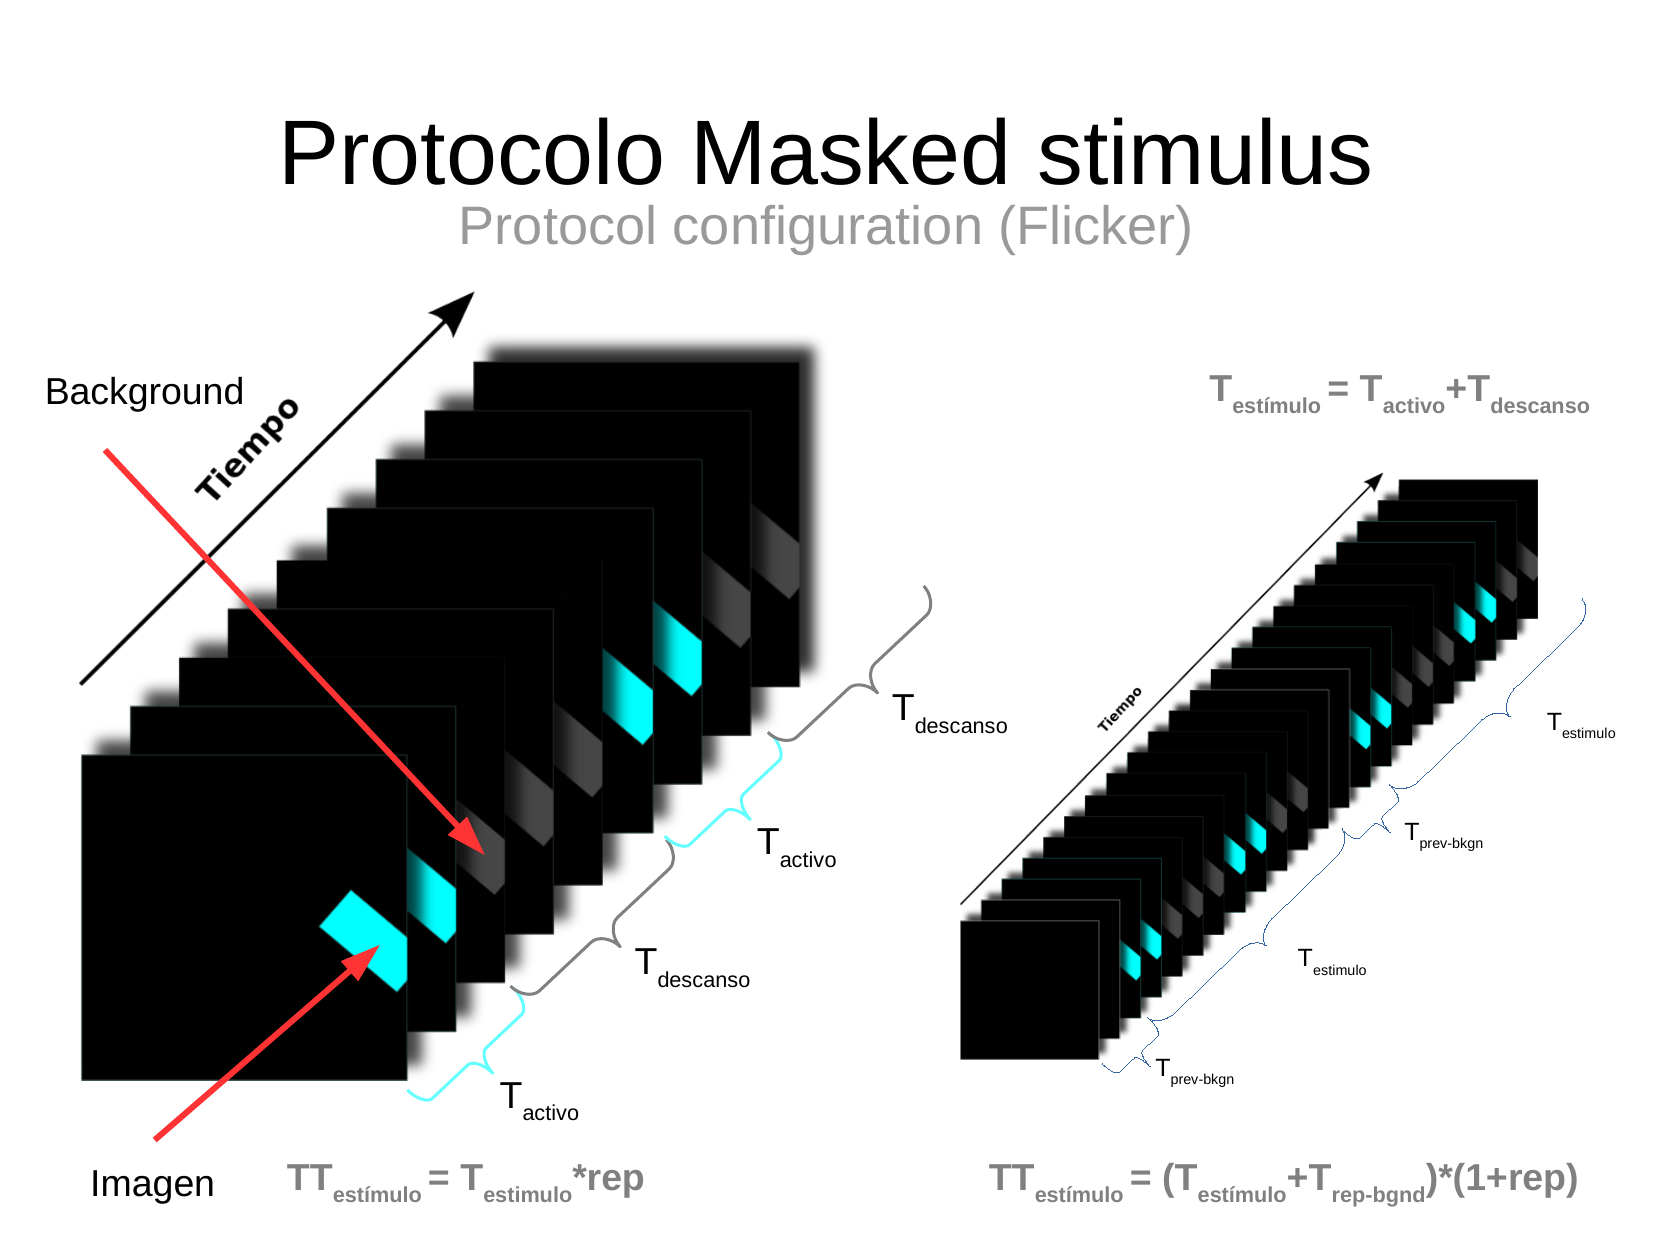

# Protocolo Masked stimulus
Protocol configuration (Flicker)
Testímulo = Tactivo+Tdescanso
Background
Tdescanso
Testimulo
Tprev-bkgn
Tactivo
Tdescanso
Testimulo
Tprev-bkgn
Tactivo
TTestímulo = Testimulo*rep
TTestímulo = (Testímulo+Trep-bgnd)*(1+rep)
Imagen